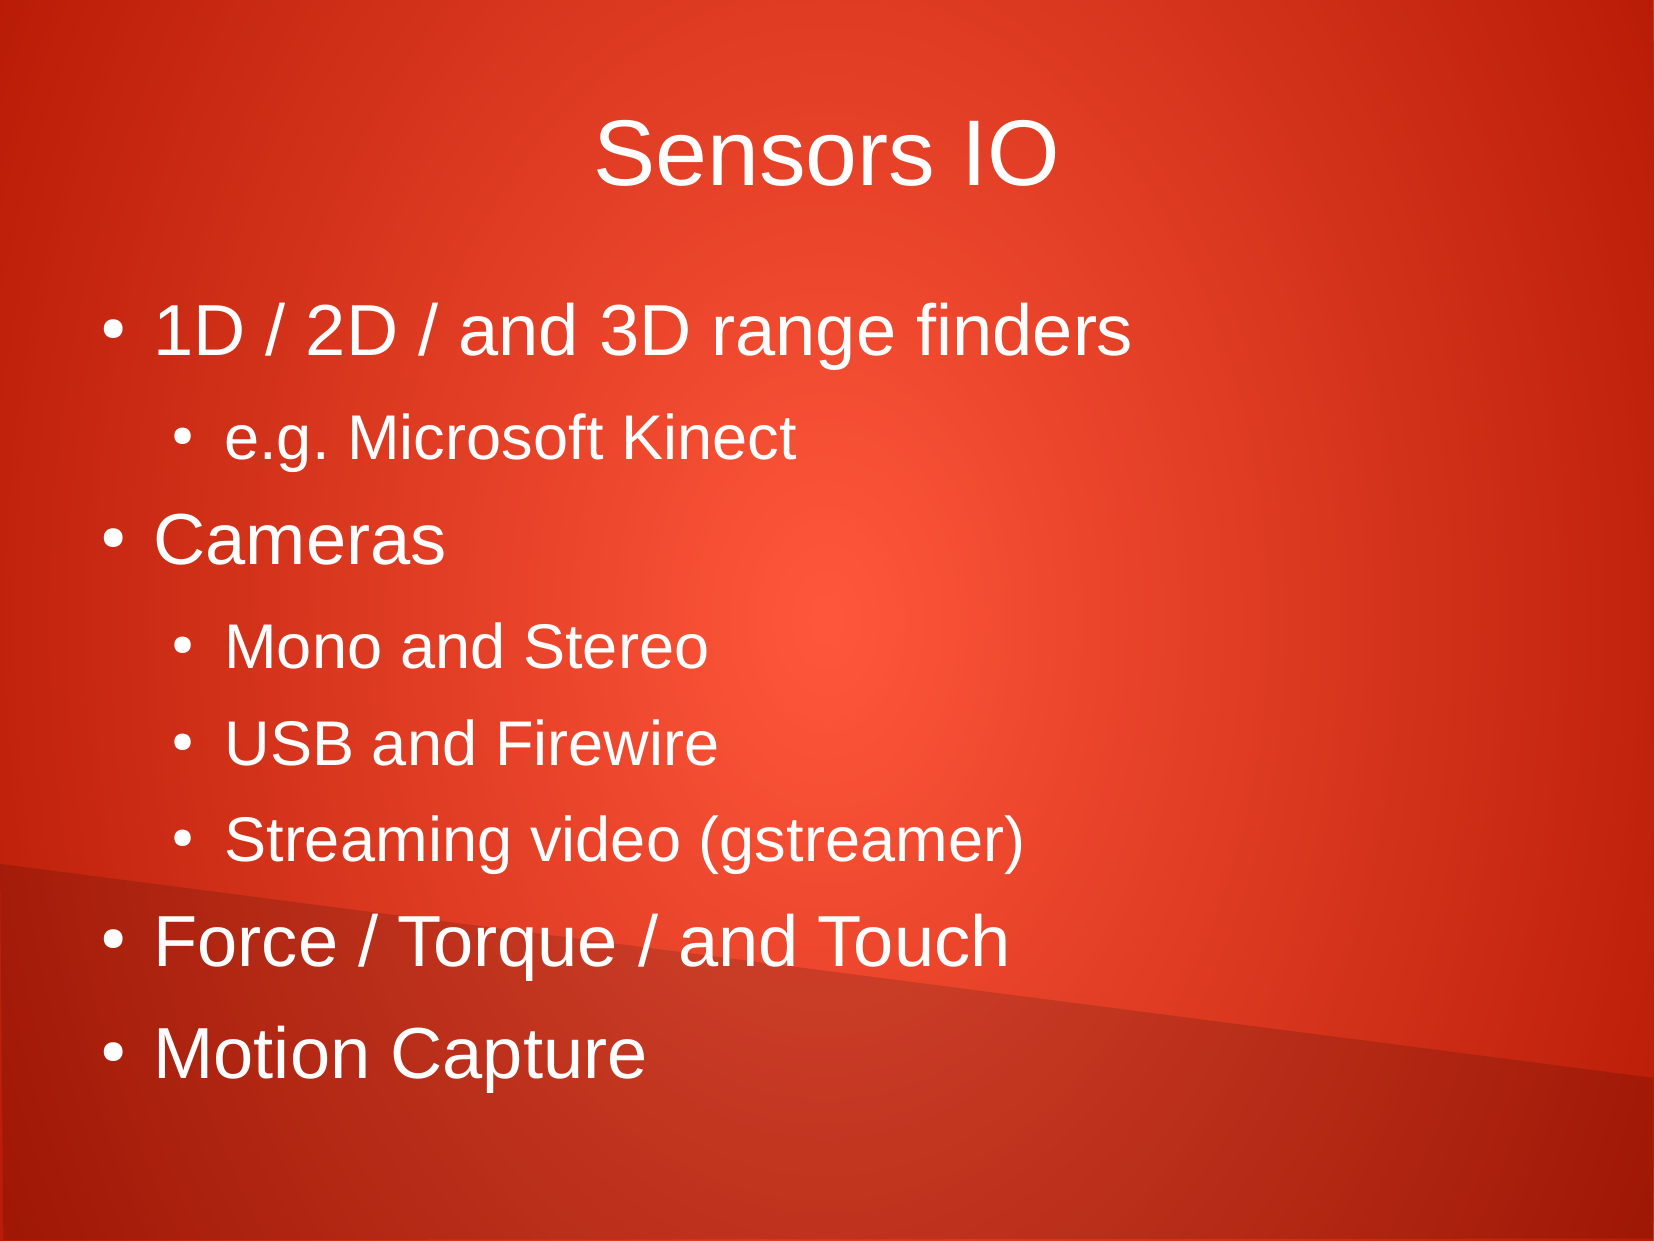

# Sensors IO
1D / 2D / and 3D range finders
e.g. Microsoft Kinect
Cameras
Mono and Stereo
USB and Firewire
Streaming video (gstreamer)
Force / Torque / and Touch
Motion Capture